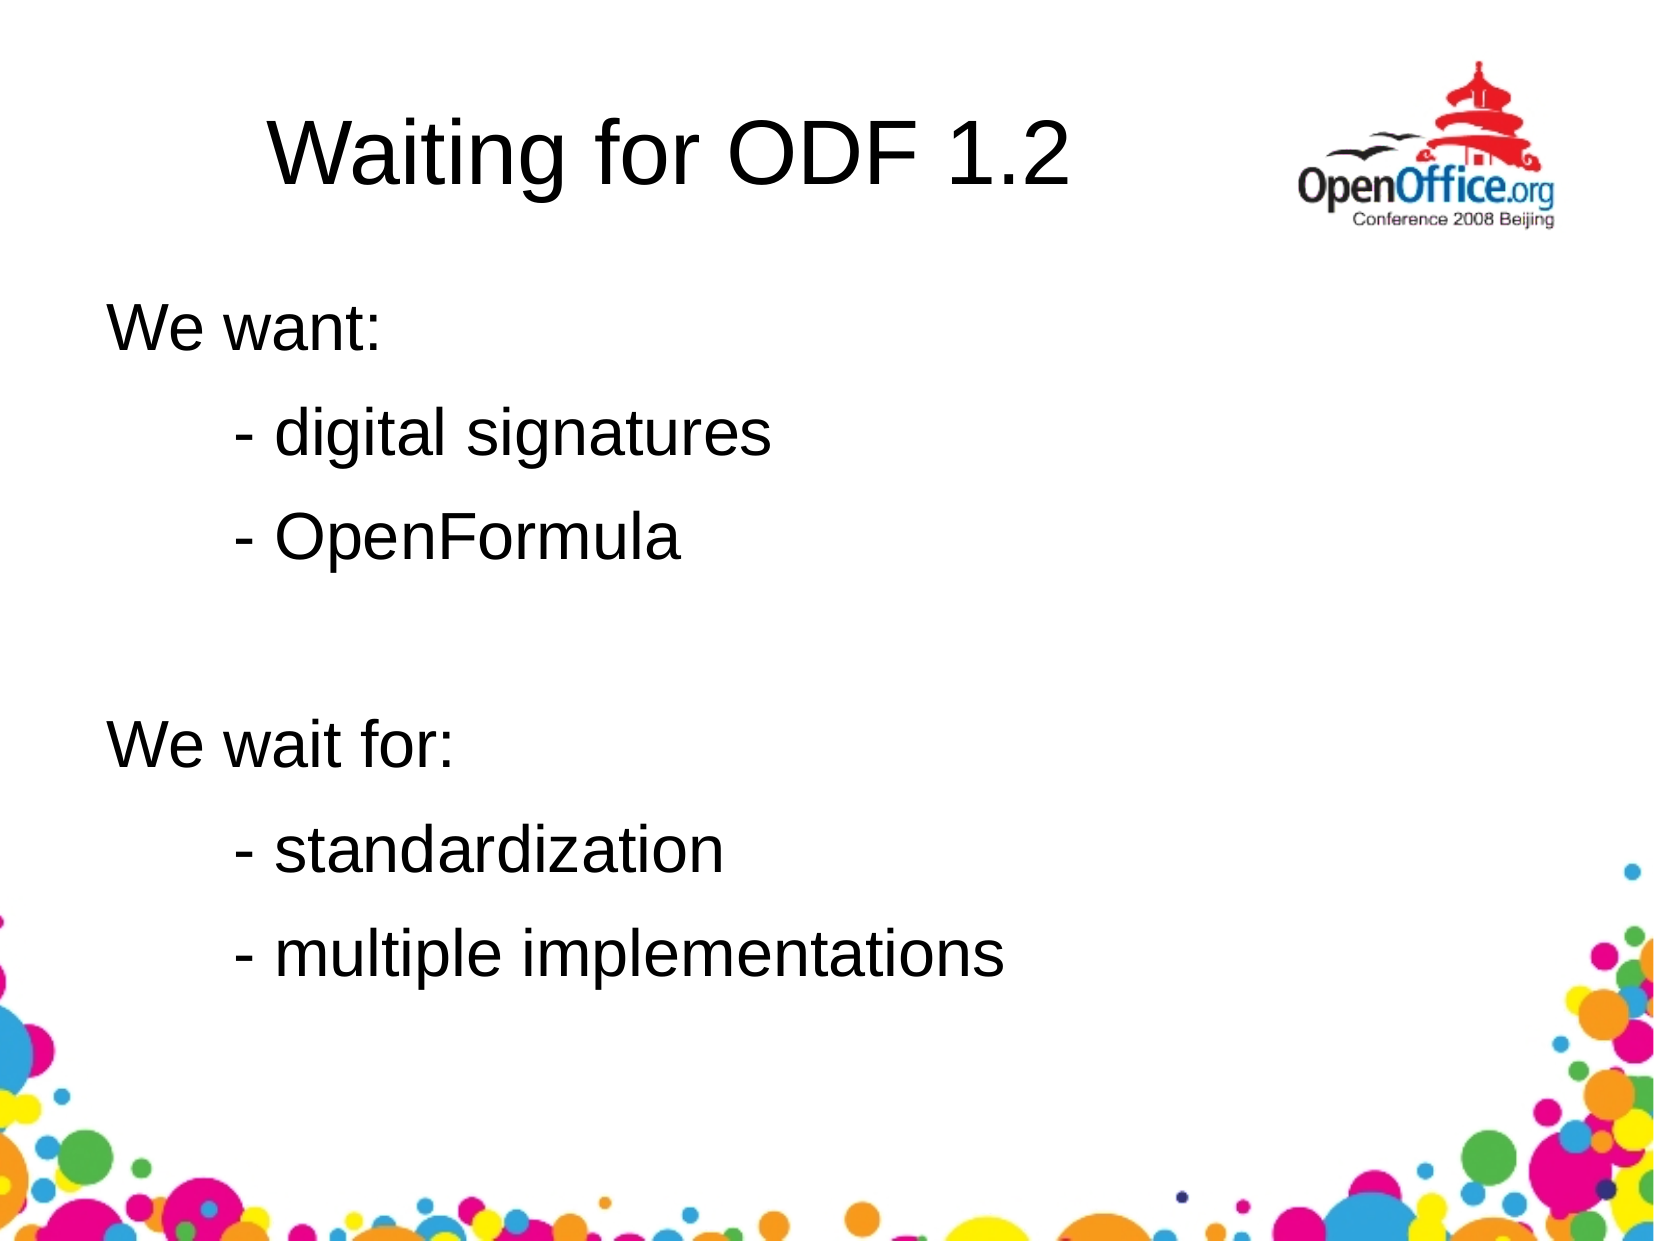

# Waiting for ODF 1.2
We want:
	- digital signatures
	- OpenFormula
We wait for:
	- standardization
	- multiple implementations